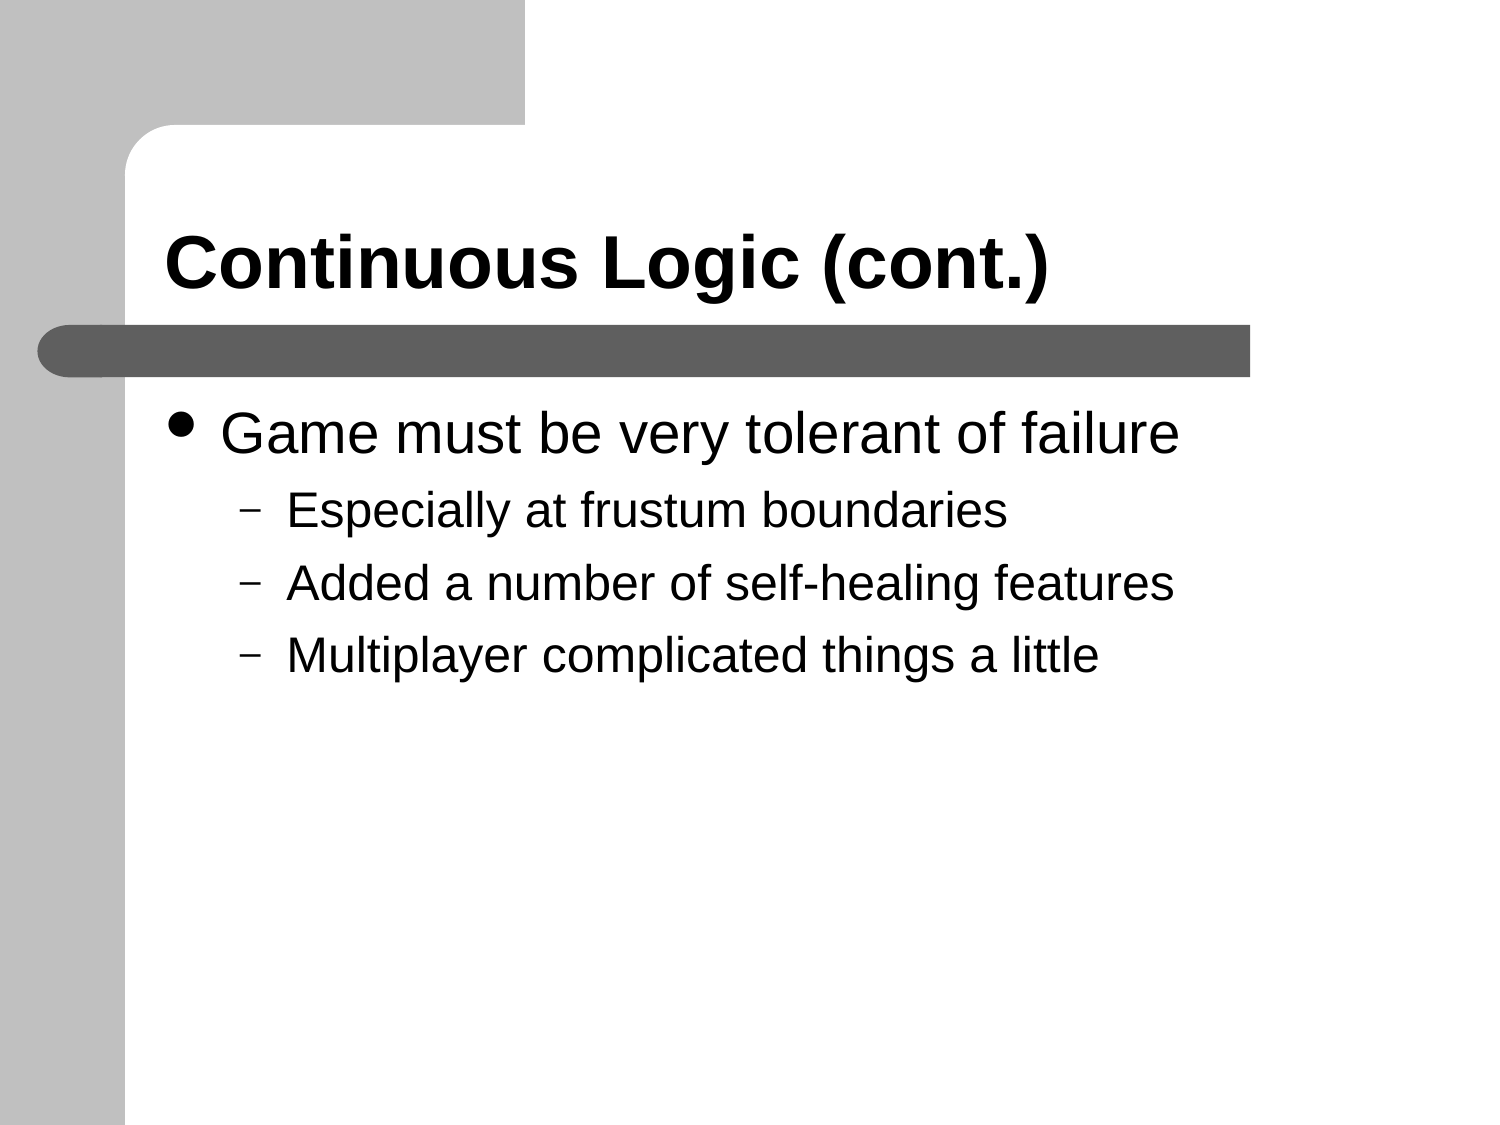

# Continuous Logic (cont.)
Game must be very tolerant of failure
Especially at frustum boundaries
Added a number of self-healing features
Multiplayer complicated things a little